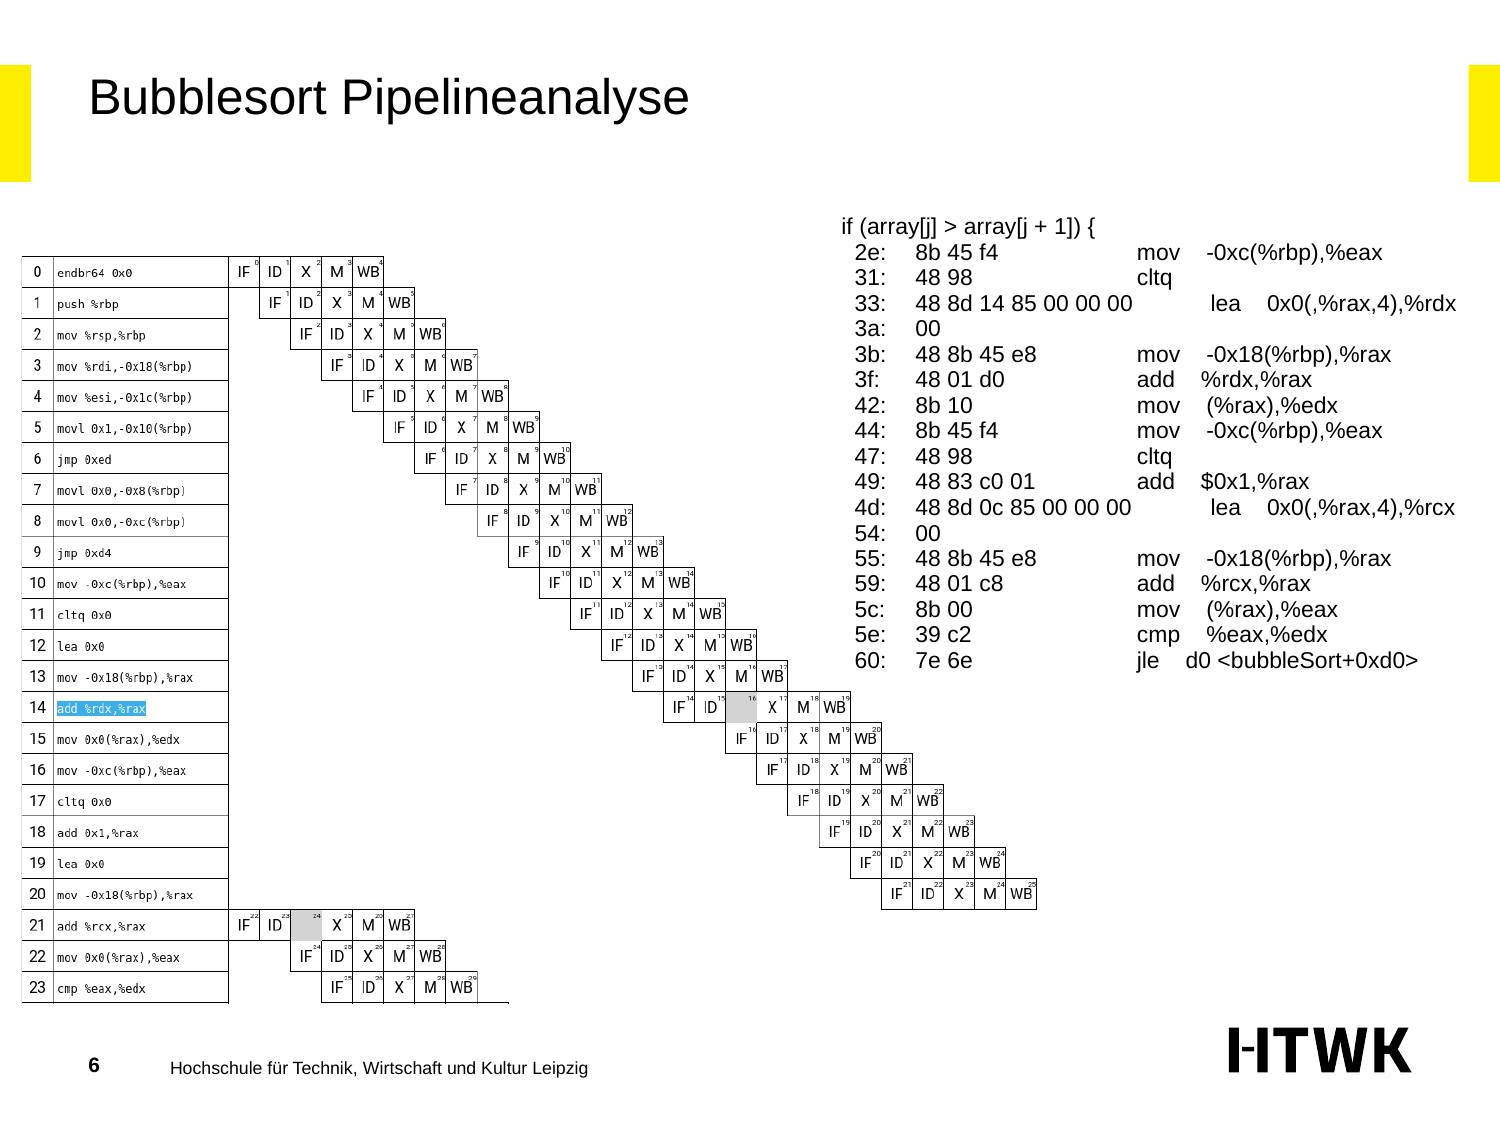

# Bubblesort Pipelineanalyse
if (array[j] > array[j + 1]) {
 2e:	8b 45 f4 	mov -0xc(%rbp),%eax
 31:	48 98 	cltq
 33:	48 8d 14 85 00 00 00 	lea 0x0(,%rax,4),%rdx
 3a:	00
 3b:	48 8b 45 e8 	mov -0x18(%rbp),%rax
 3f:	48 01 d0 	add %rdx,%rax
 42:	8b 10 	mov (%rax),%edx
 44:	8b 45 f4 	mov -0xc(%rbp),%eax
 47:	48 98 	cltq
 49:	48 83 c0 01 	add $0x1,%rax
 4d:	48 8d 0c 85 00 00 00 	lea 0x0(,%rax,4),%rcx
 54:	00
 55:	48 8b 45 e8 	mov -0x18(%rbp),%rax
 59:	48 01 c8 	add %rcx,%rax
 5c:	8b 00 	mov (%rax),%eax
 5e:	39 c2 	cmp %eax,%edx
 60:	7e 6e 	jle d0 <bubbleSort+0xd0>